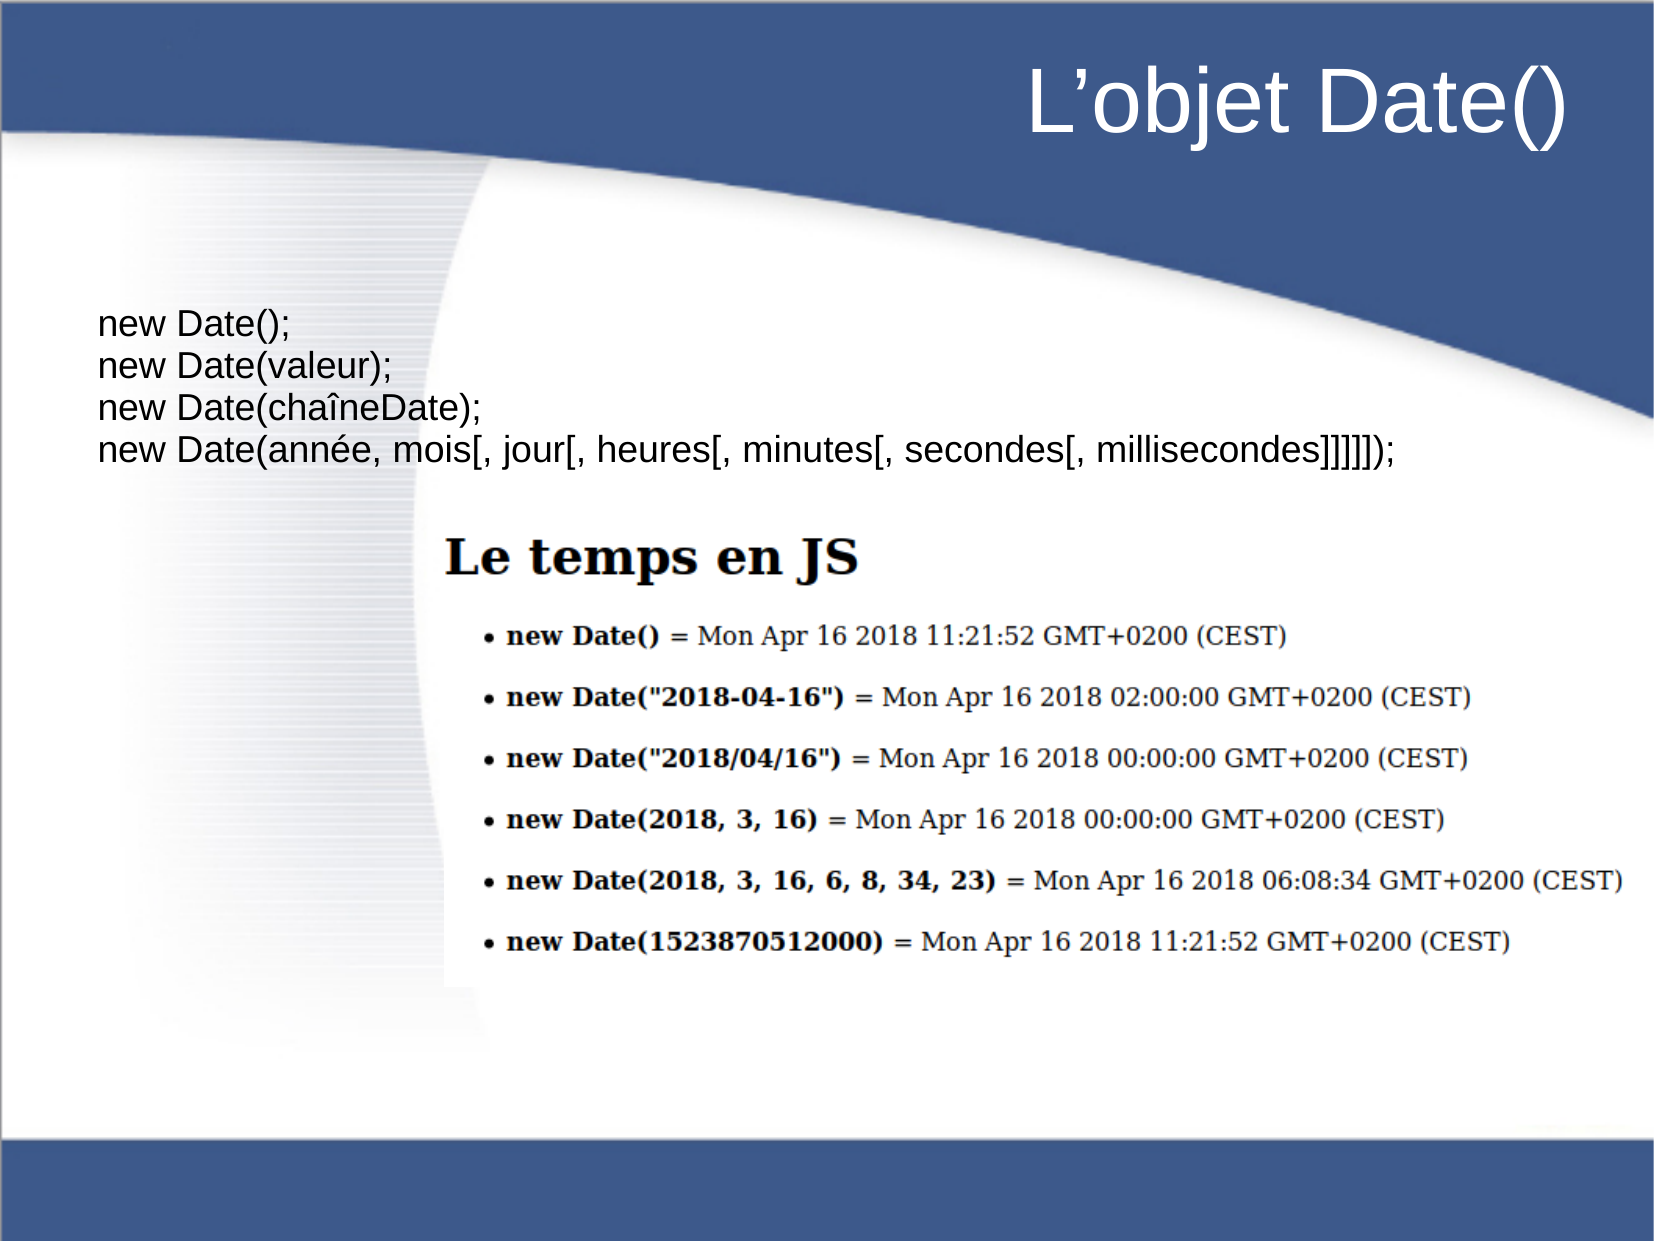

# L’objet Date()
new Date();
new Date(valeur);
new Date(chaîneDate);
new Date(année, mois[, jour[, heures[, minutes[, secondes[, millisecondes]]]]]);